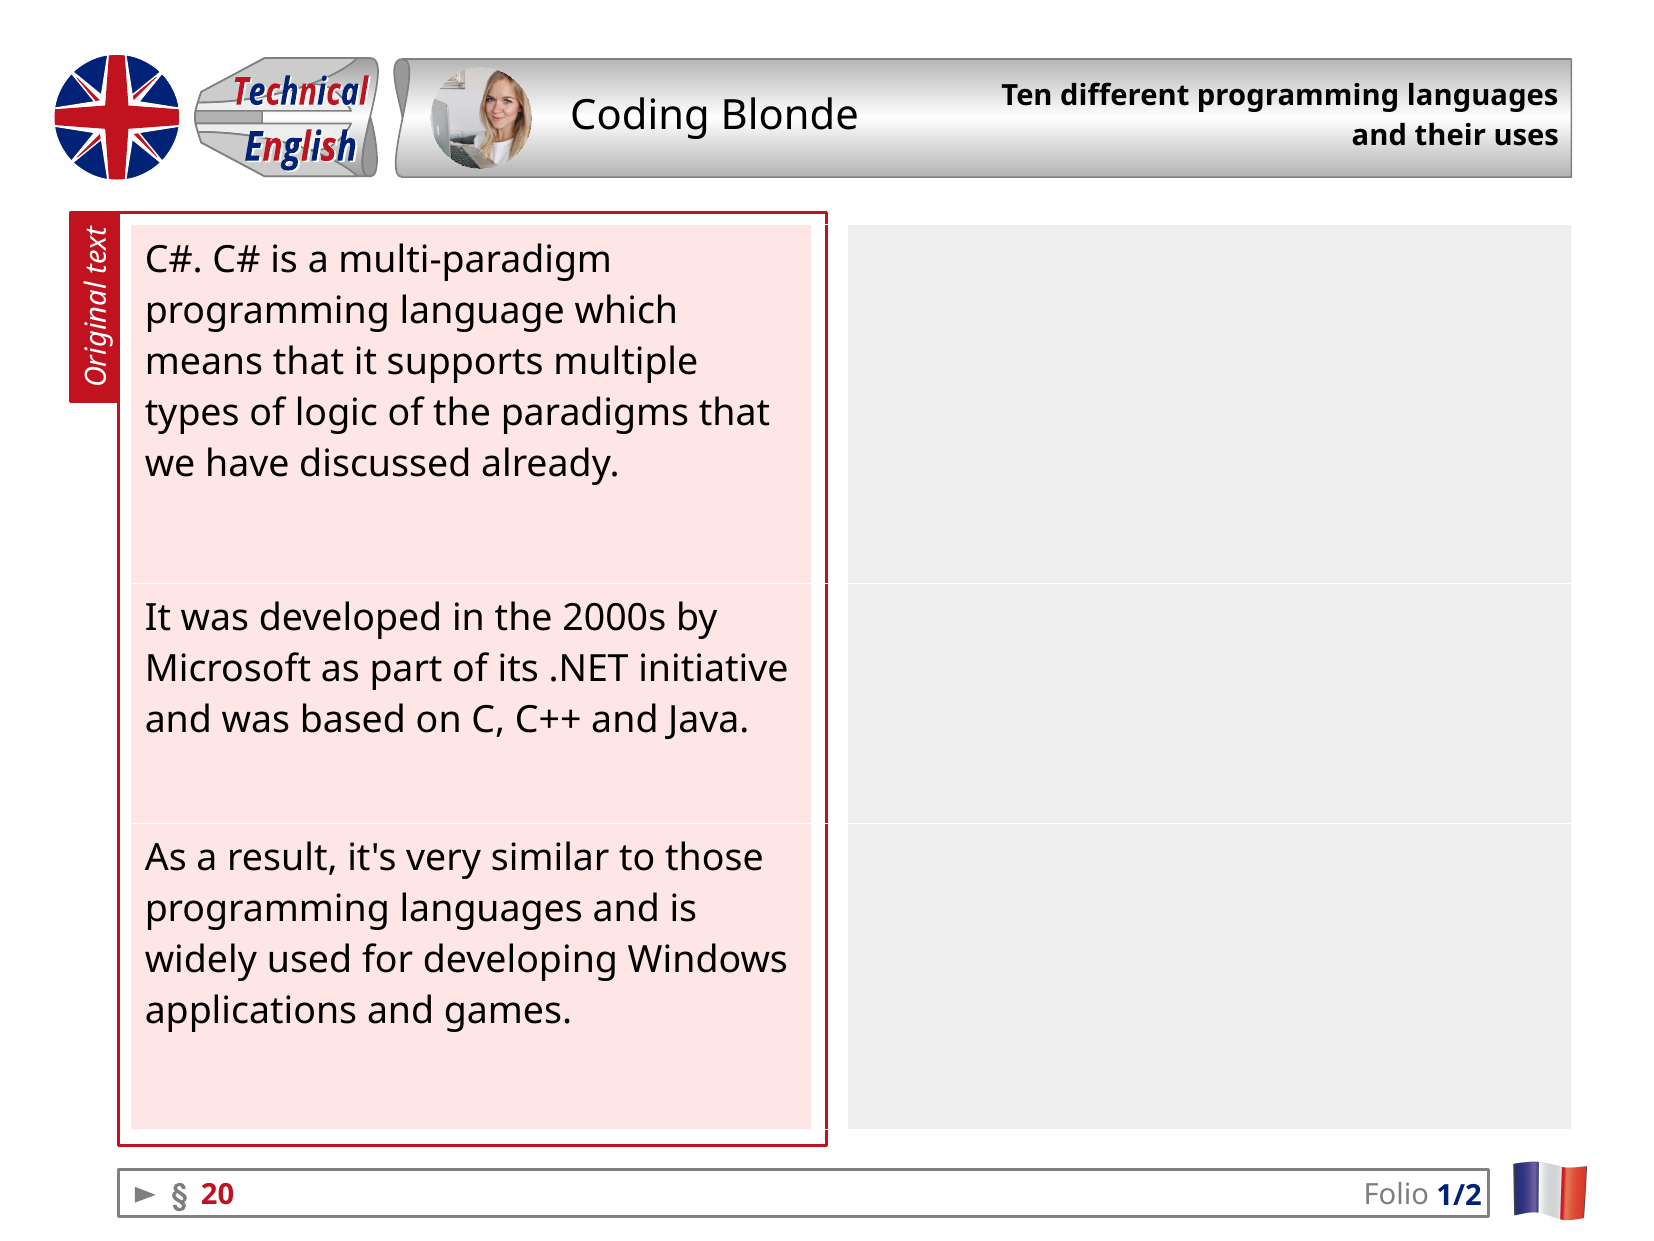

#
| C#. C# is a multi-paradigm programming language which means that it supports multiple types of logic of the paradigms that we have discussed already. | | |
| --- | --- | --- |
| It was developed in the 2000s by Microsoft as part of its .NET initiative and was based on C, C++ and Java. | | |
| As a result, it's very similar to those programming languages and is widely used for developing Windows applications and games. | | |
20
1/2